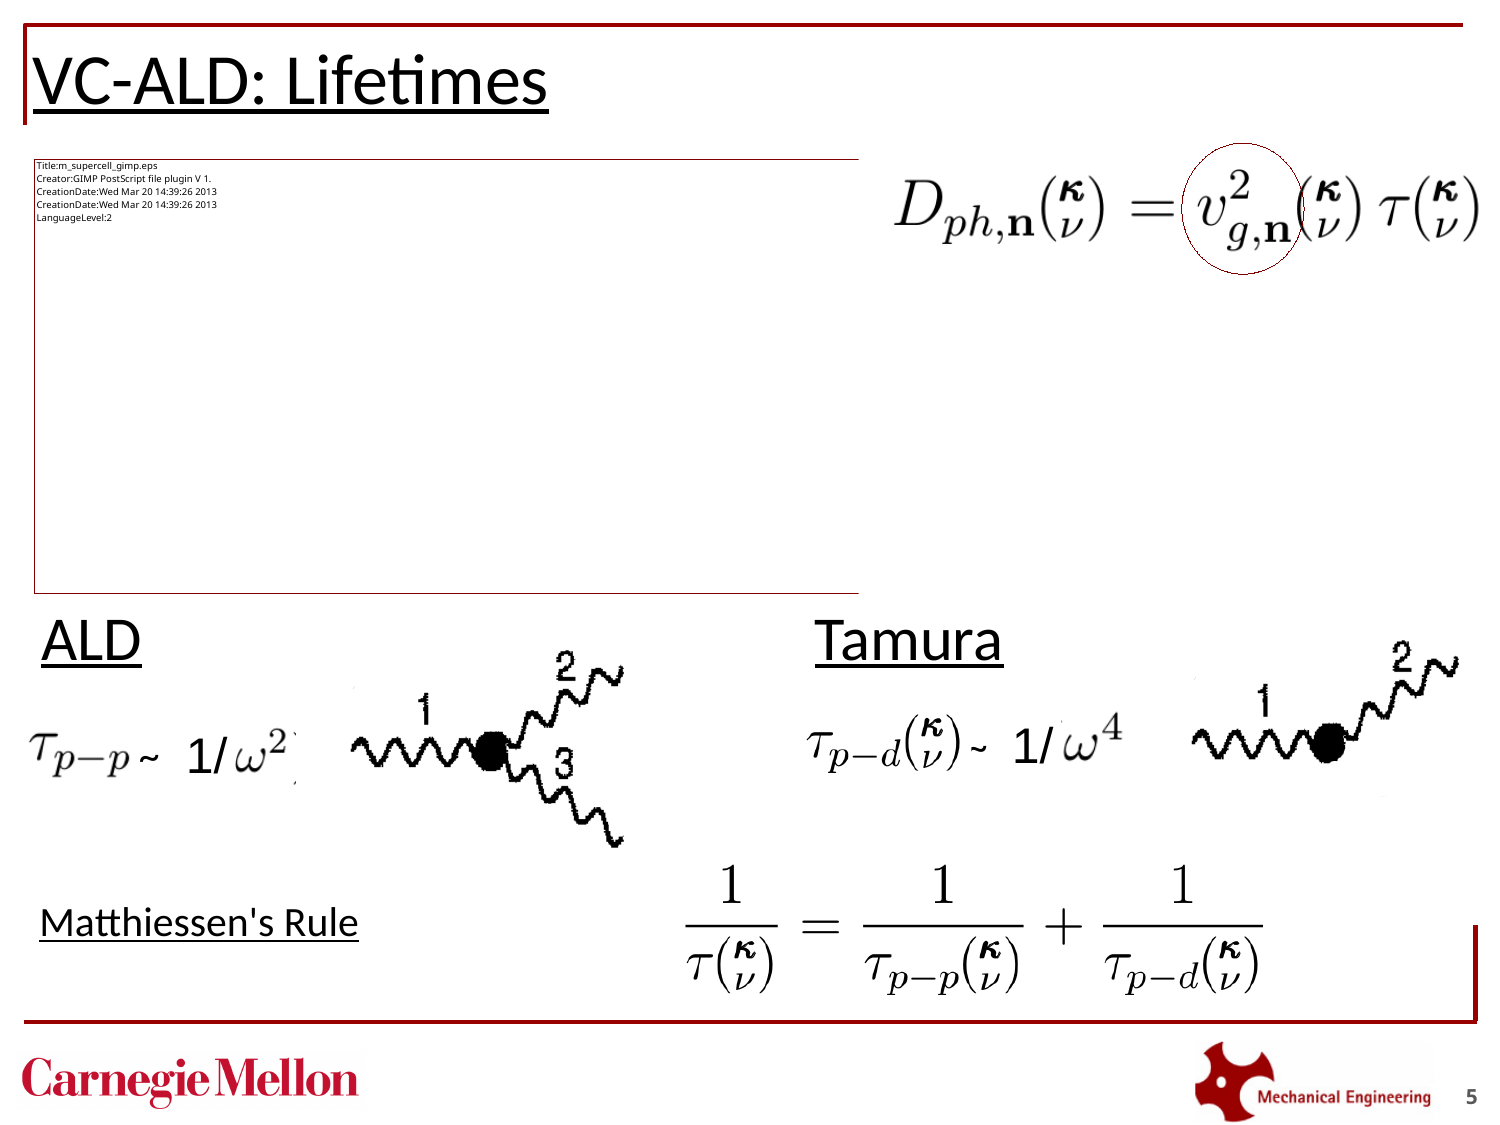

# VC-ALD: Lifetimes
ALD
Tamura
1/
~
1/
~
Matthiessen's Rule